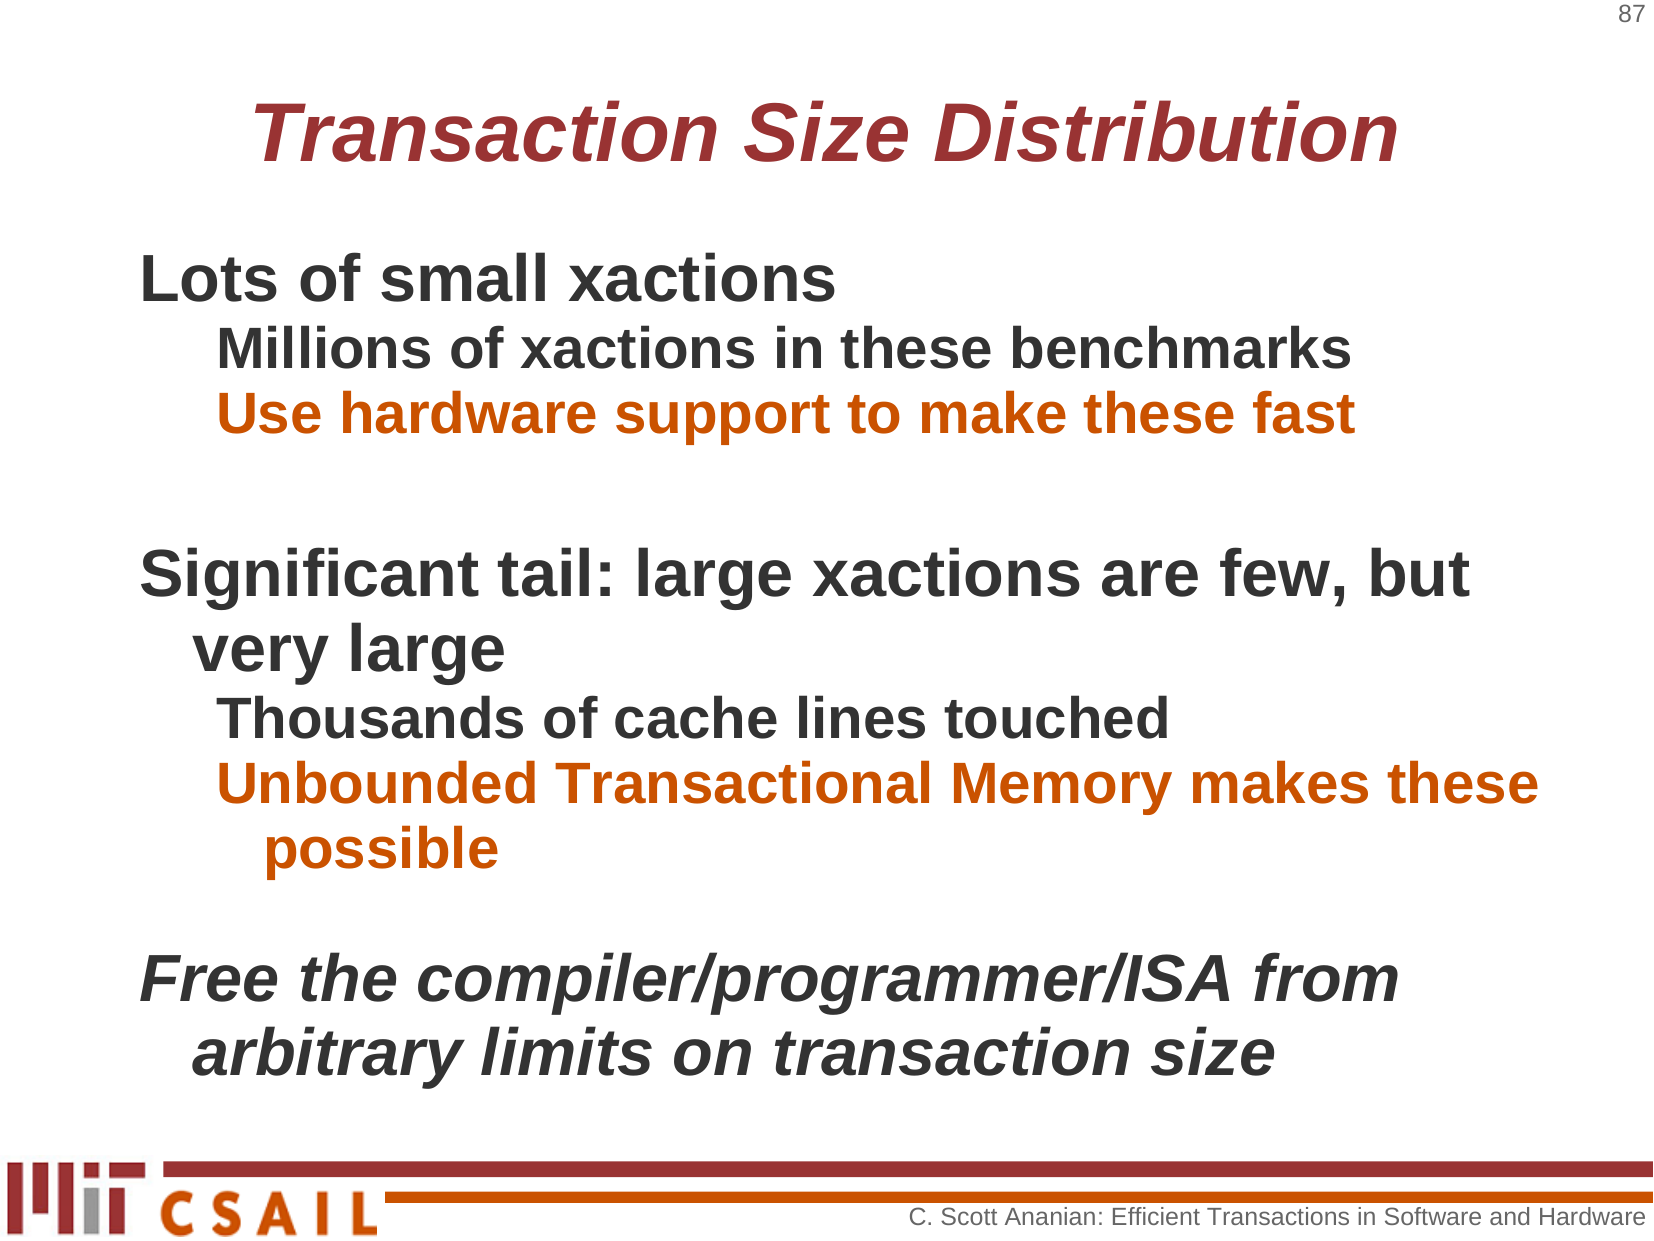

# Transaction Size Distribution
Lots of small xactions
Millions of xactions in these benchmarks
Use hardware support to make these fast
Significant tail: large xactions are few, but very large
Thousands of cache lines touched
Unbounded Transactional Memory makes these possible
Free the compiler/programmer/ISA from arbitrary limits on transaction size